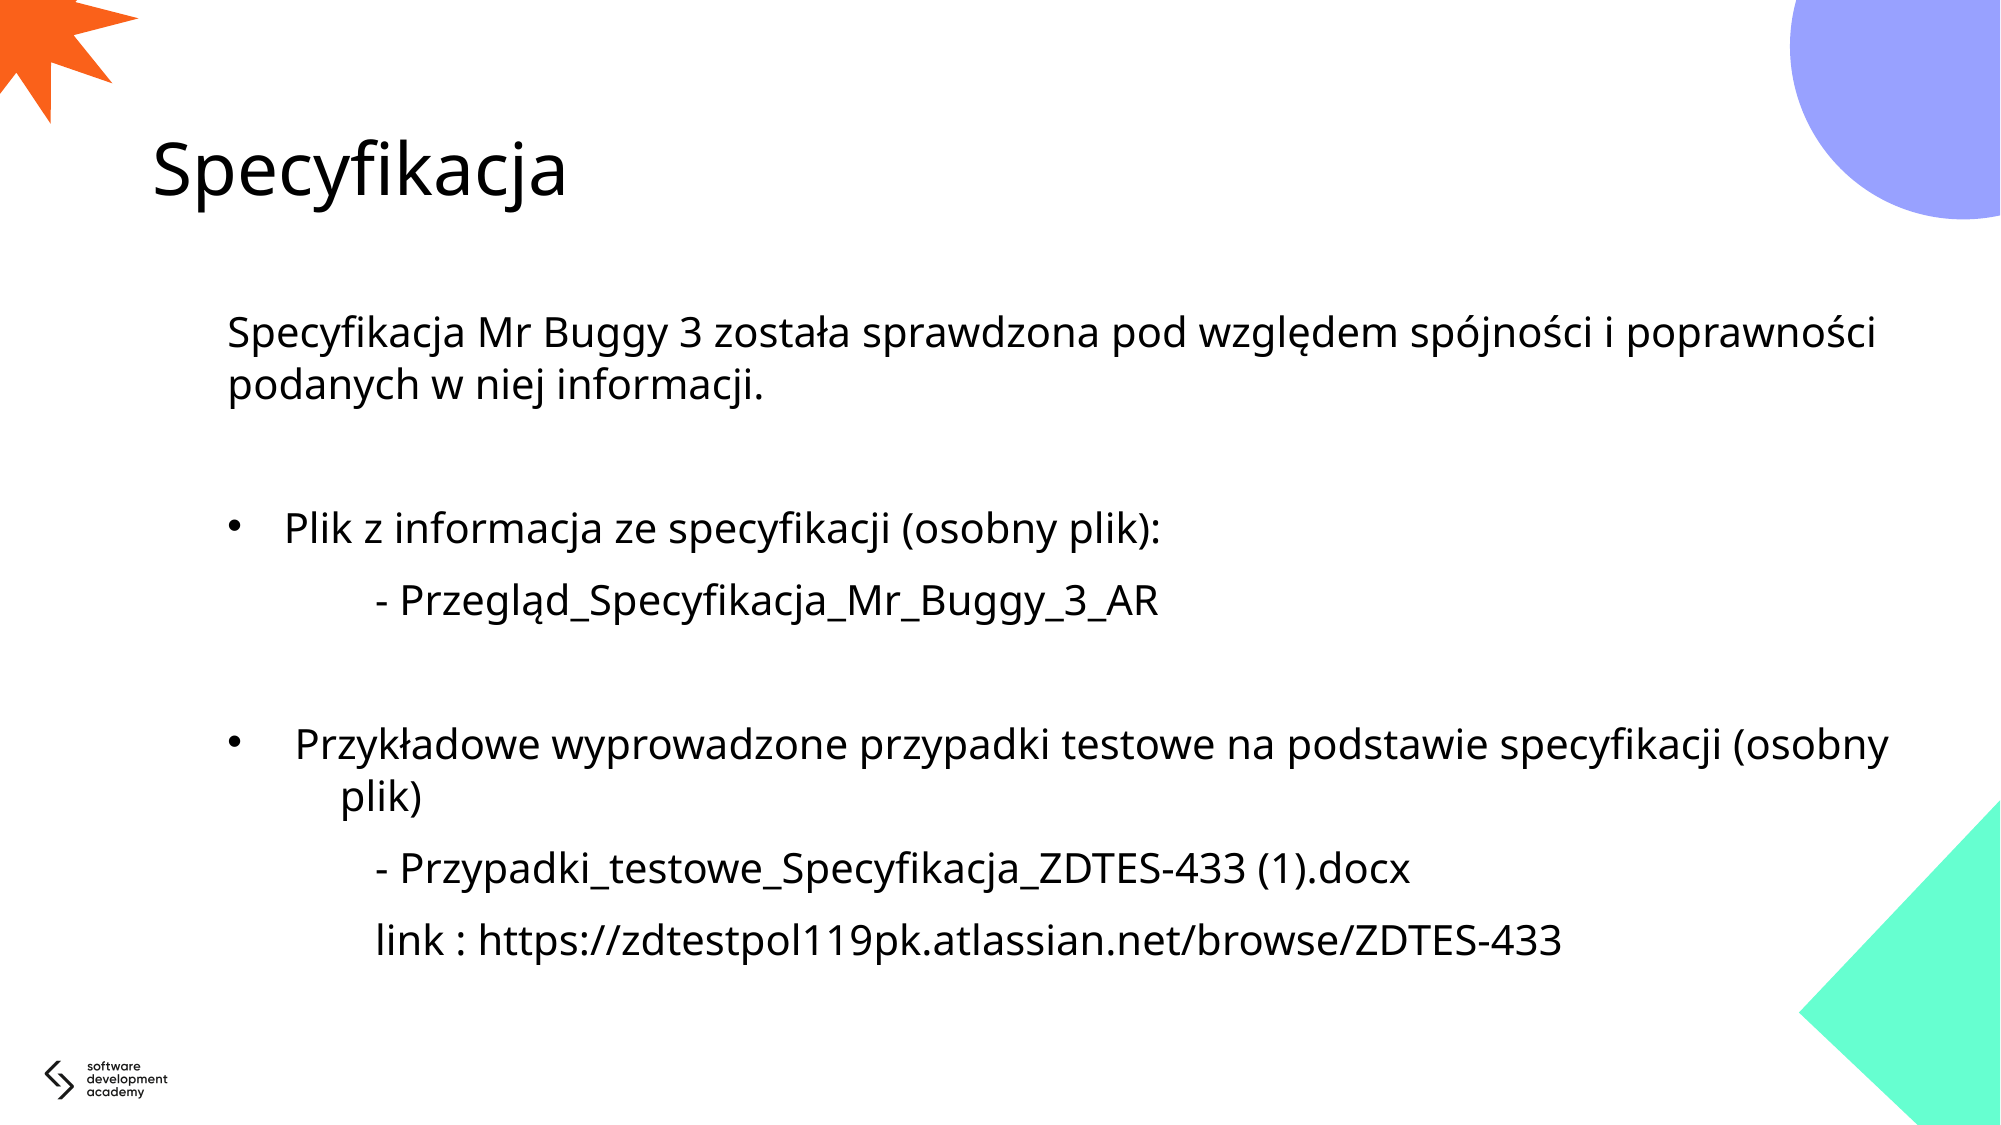

# Specyfikacja
Specyfikacja Mr Buggy 3 została sprawdzona pod względem spójności i poprawności podanych w niej informacji.
Plik z informacja ze specyfikacji (osobny plik):
 		- Przegląd_Specyfikacja_Mr_Buggy_3_AR
 Przykładowe wyprowadzone przypadki testowe na podstawie specyfikacji (osobny plik)
 		- Przypadki_testowe_Specyfikacja_ZDTES-433 (1).docx
 		link : https://zdtestpol119pk.atlassian.net/browse/ZDTES-433